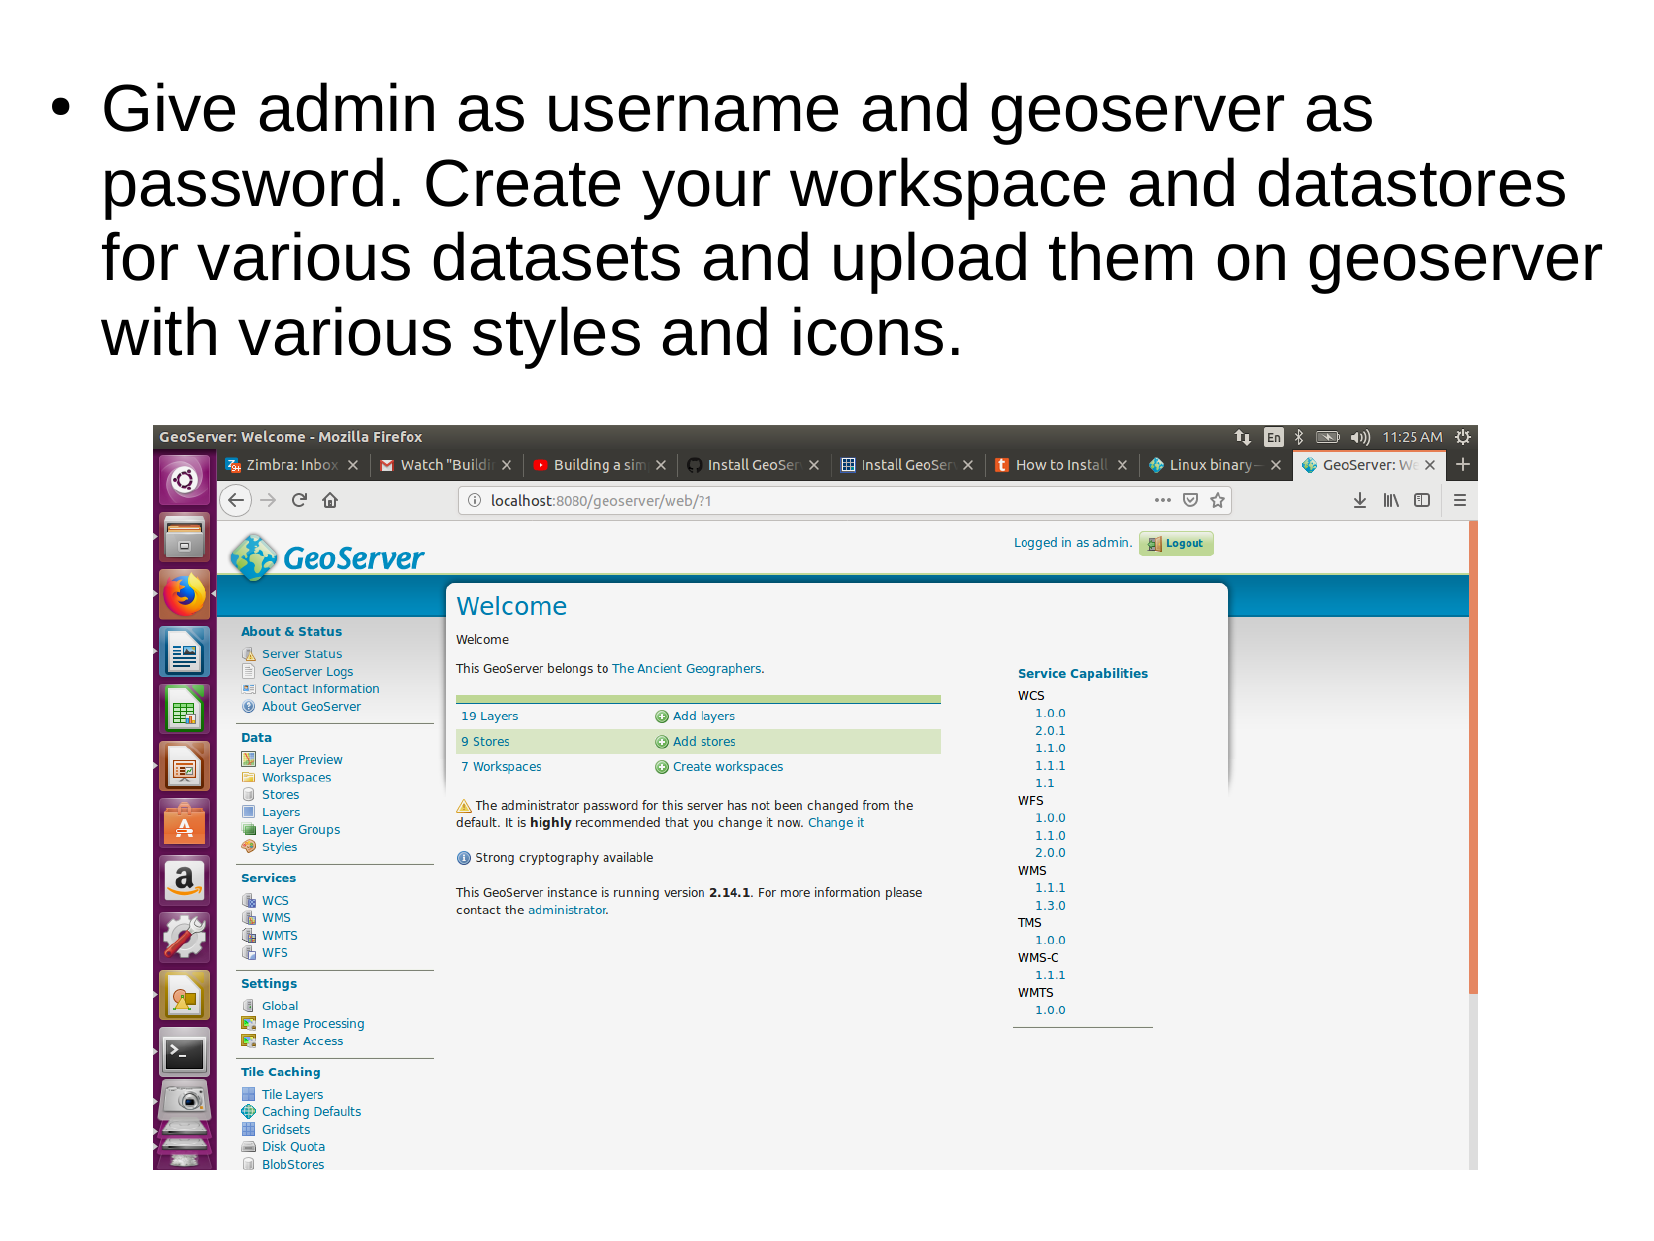

Give admin as username and geoserver as password. Create your workspace and datastores for various datasets and upload them on geoserver with various styles and icons.
#